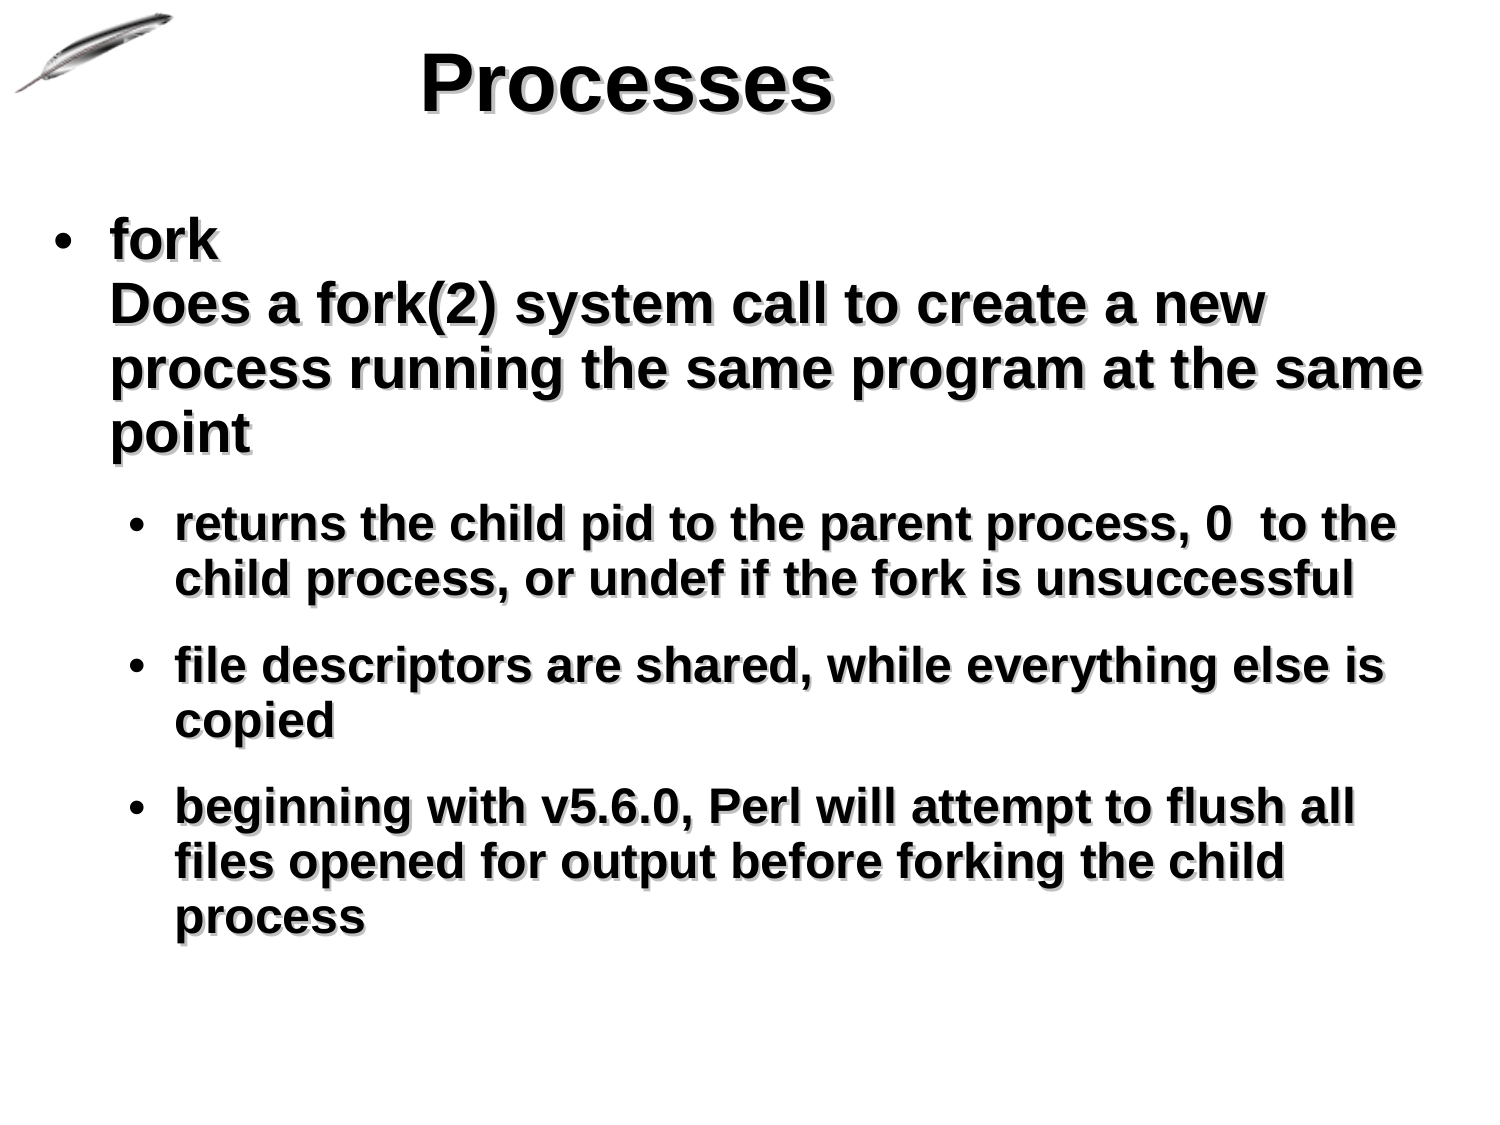

# Processes
fork
Does a fork(2) system call to create a new process running the same program at the same point
returns the child pid to the parent process, 0 to the child process, or undef if the fork is unsuccessful
file descriptors are shared, while everything else is copied
beginning with v5.6.0, Perl will attempt to flush all files opened for output before forking the child process